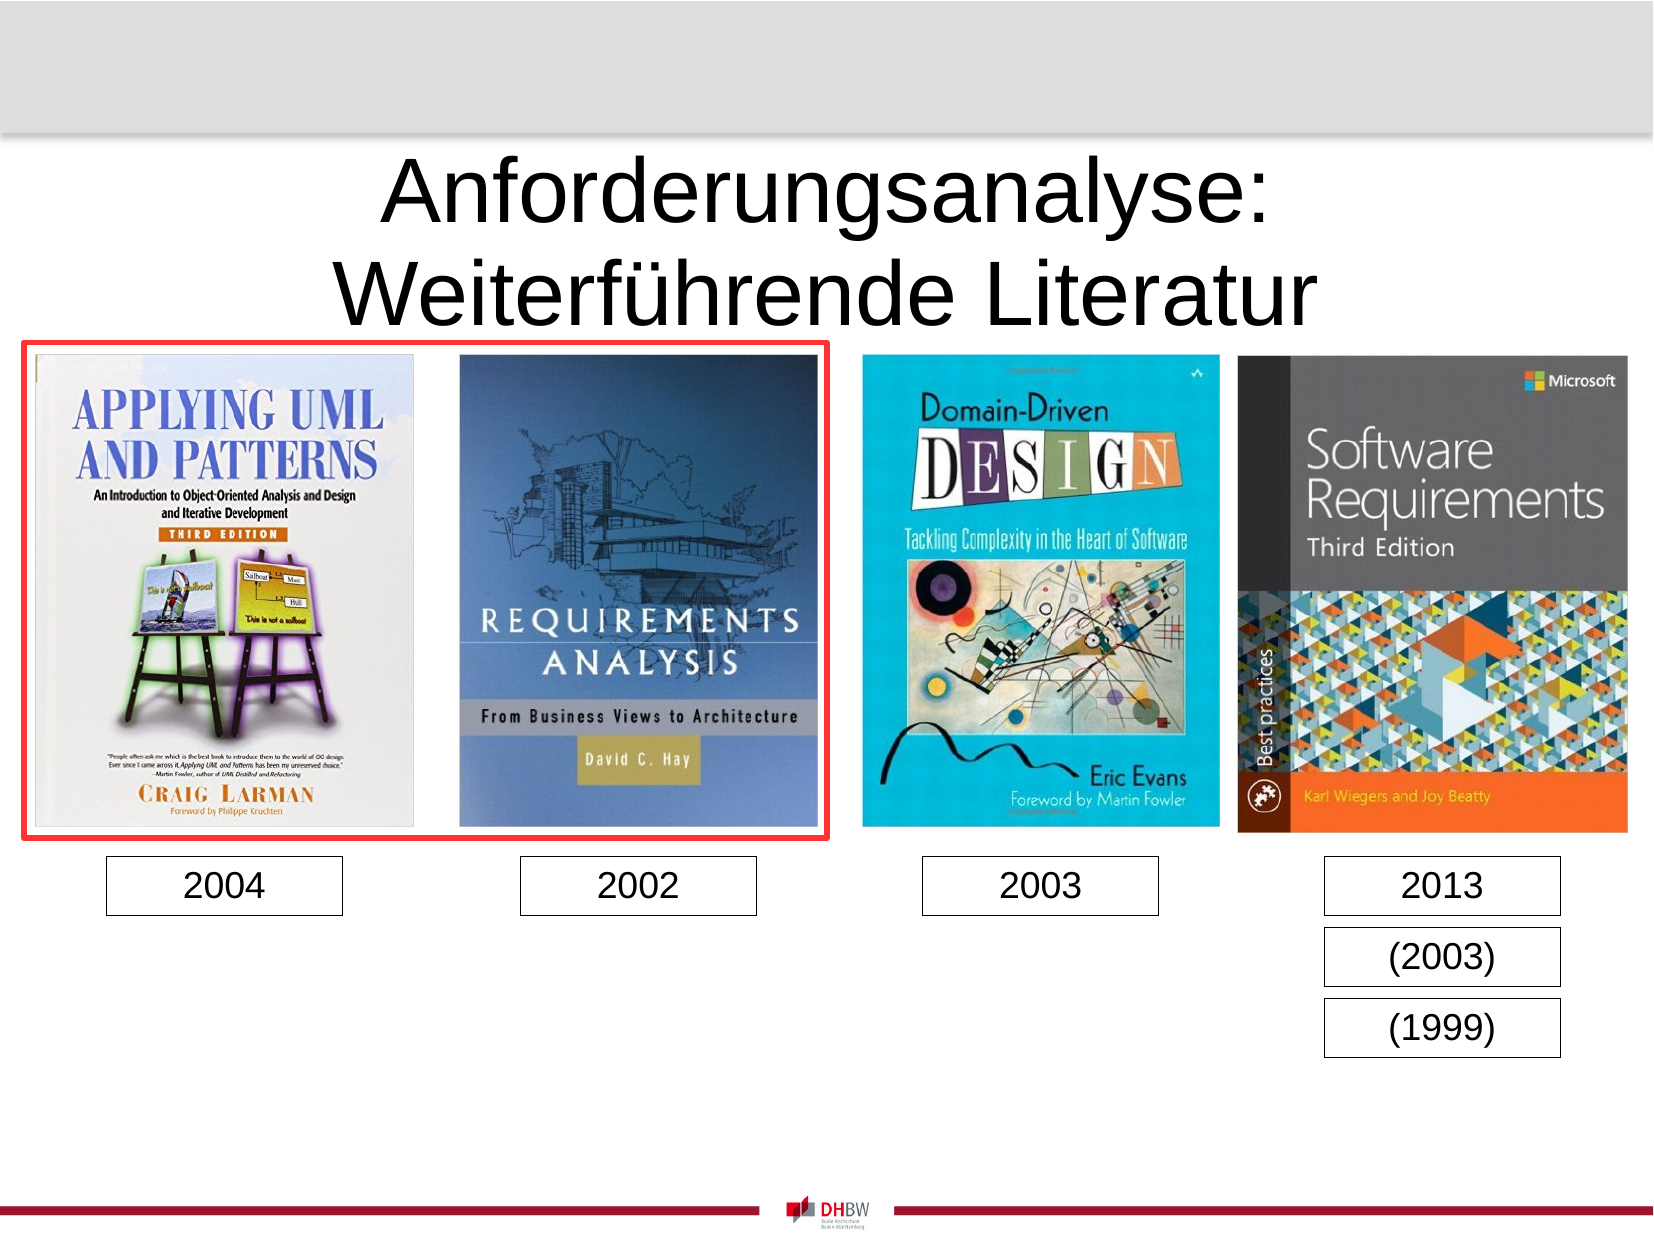

# Anforderungsanalyse: Weiterführende Literatur
2004
2002
2003
2013
(2003)
(1999)